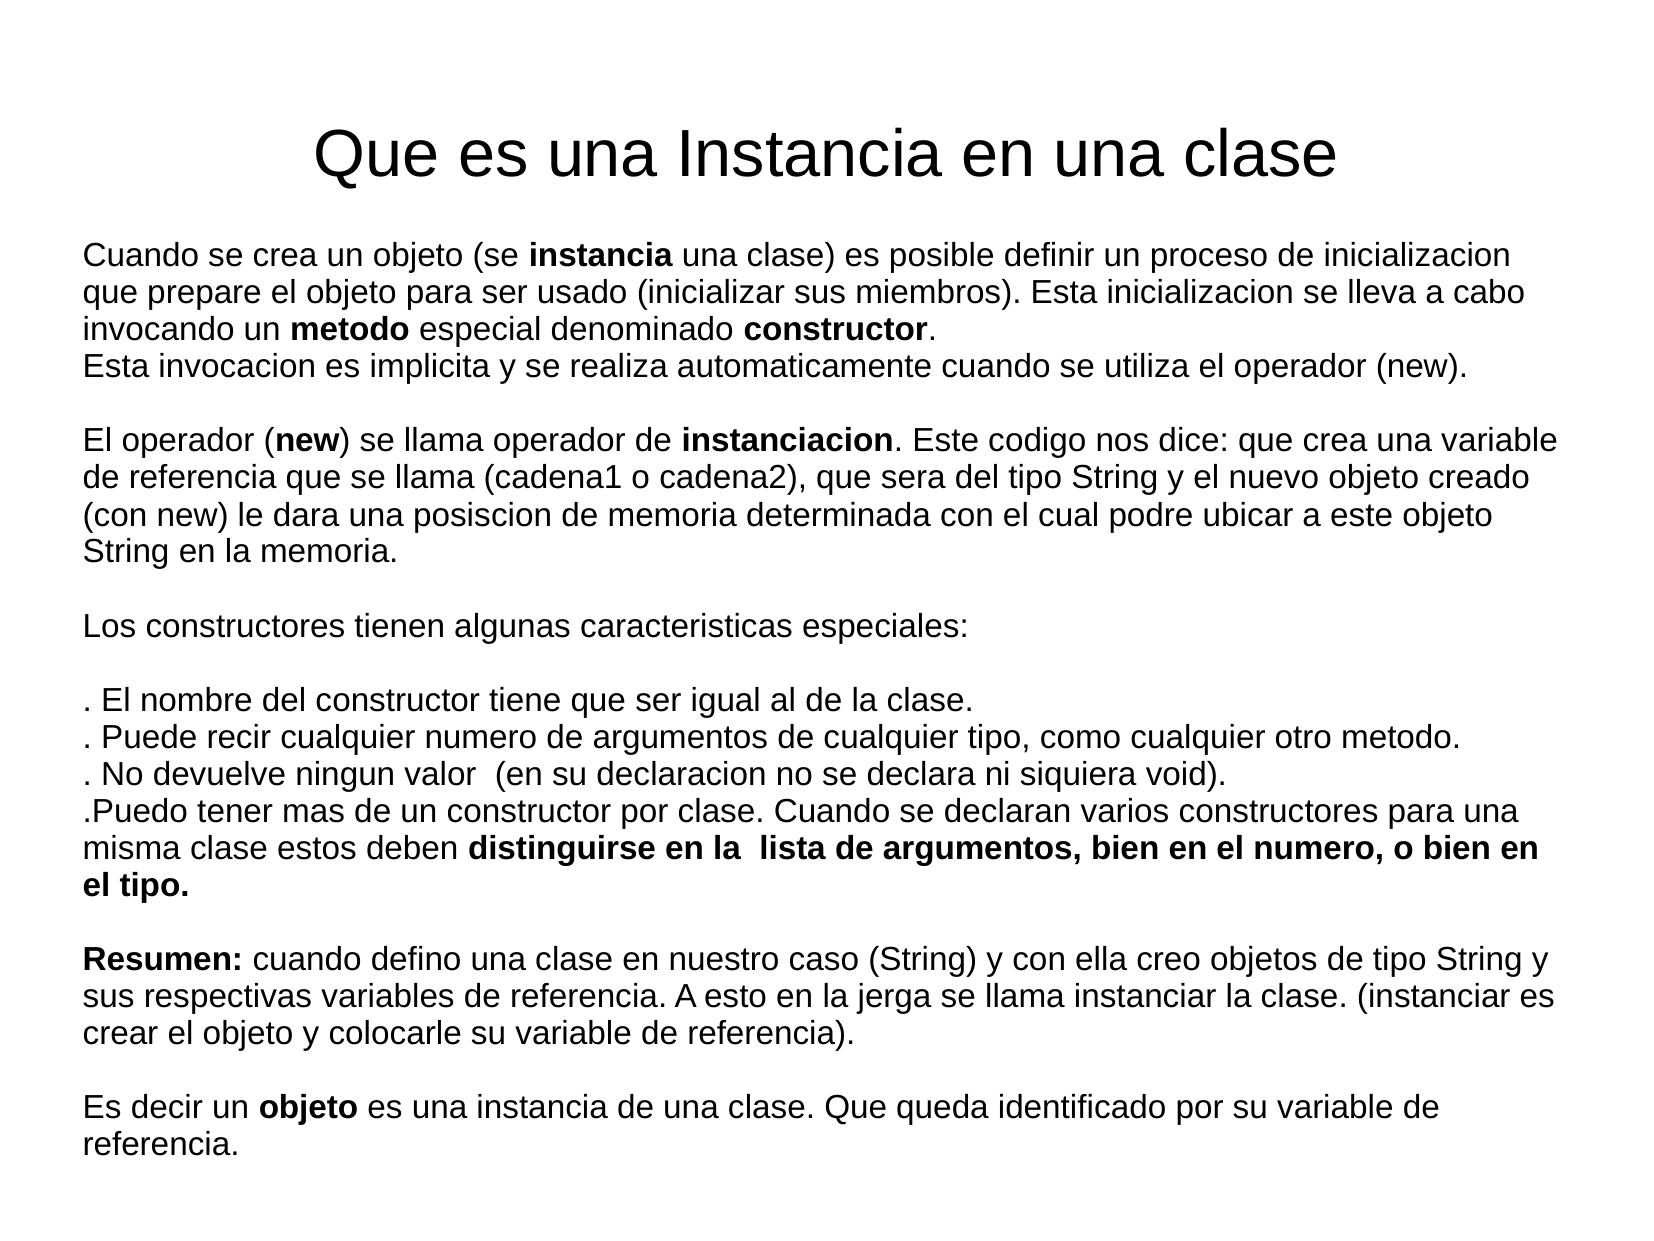

# Que es una Instancia en una clase
Cuando se crea un objeto (se instancia una clase) es posible definir un proceso de inicializacion que prepare el objeto para ser usado (inicializar sus miembros). Esta inicializacion se lleva a cabo invocando un metodo especial denominado constructor.
Esta invocacion es implicita y se realiza automaticamente cuando se utiliza el operador (new).
El operador (new) se llama operador de instanciacion. Este codigo nos dice: que crea una variable de referencia que se llama (cadena1 o cadena2), que sera del tipo String y el nuevo objeto creado (con new) le dara una posiscion de memoria determinada con el cual podre ubicar a este objeto String en la memoria.
Los constructores tienen algunas caracteristicas especiales:
. El nombre del constructor tiene que ser igual al de la clase.
. Puede recir cualquier numero de argumentos de cualquier tipo, como cualquier otro metodo.
. No devuelve ningun valor (en su declaracion no se declara ni siquiera void).
.Puedo tener mas de un constructor por clase. Cuando se declaran varios constructores para una misma clase estos deben distinguirse en la lista de argumentos, bien en el numero, o bien en el tipo.
Resumen: cuando defino una clase en nuestro caso (String) y con ella creo objetos de tipo String y sus respectivas variables de referencia. A esto en la jerga se llama instanciar la clase. (instanciar es crear el objeto y colocarle su variable de referencia).
Es decir un objeto es una instancia de una clase. Que queda identificado por su variable de referencia.